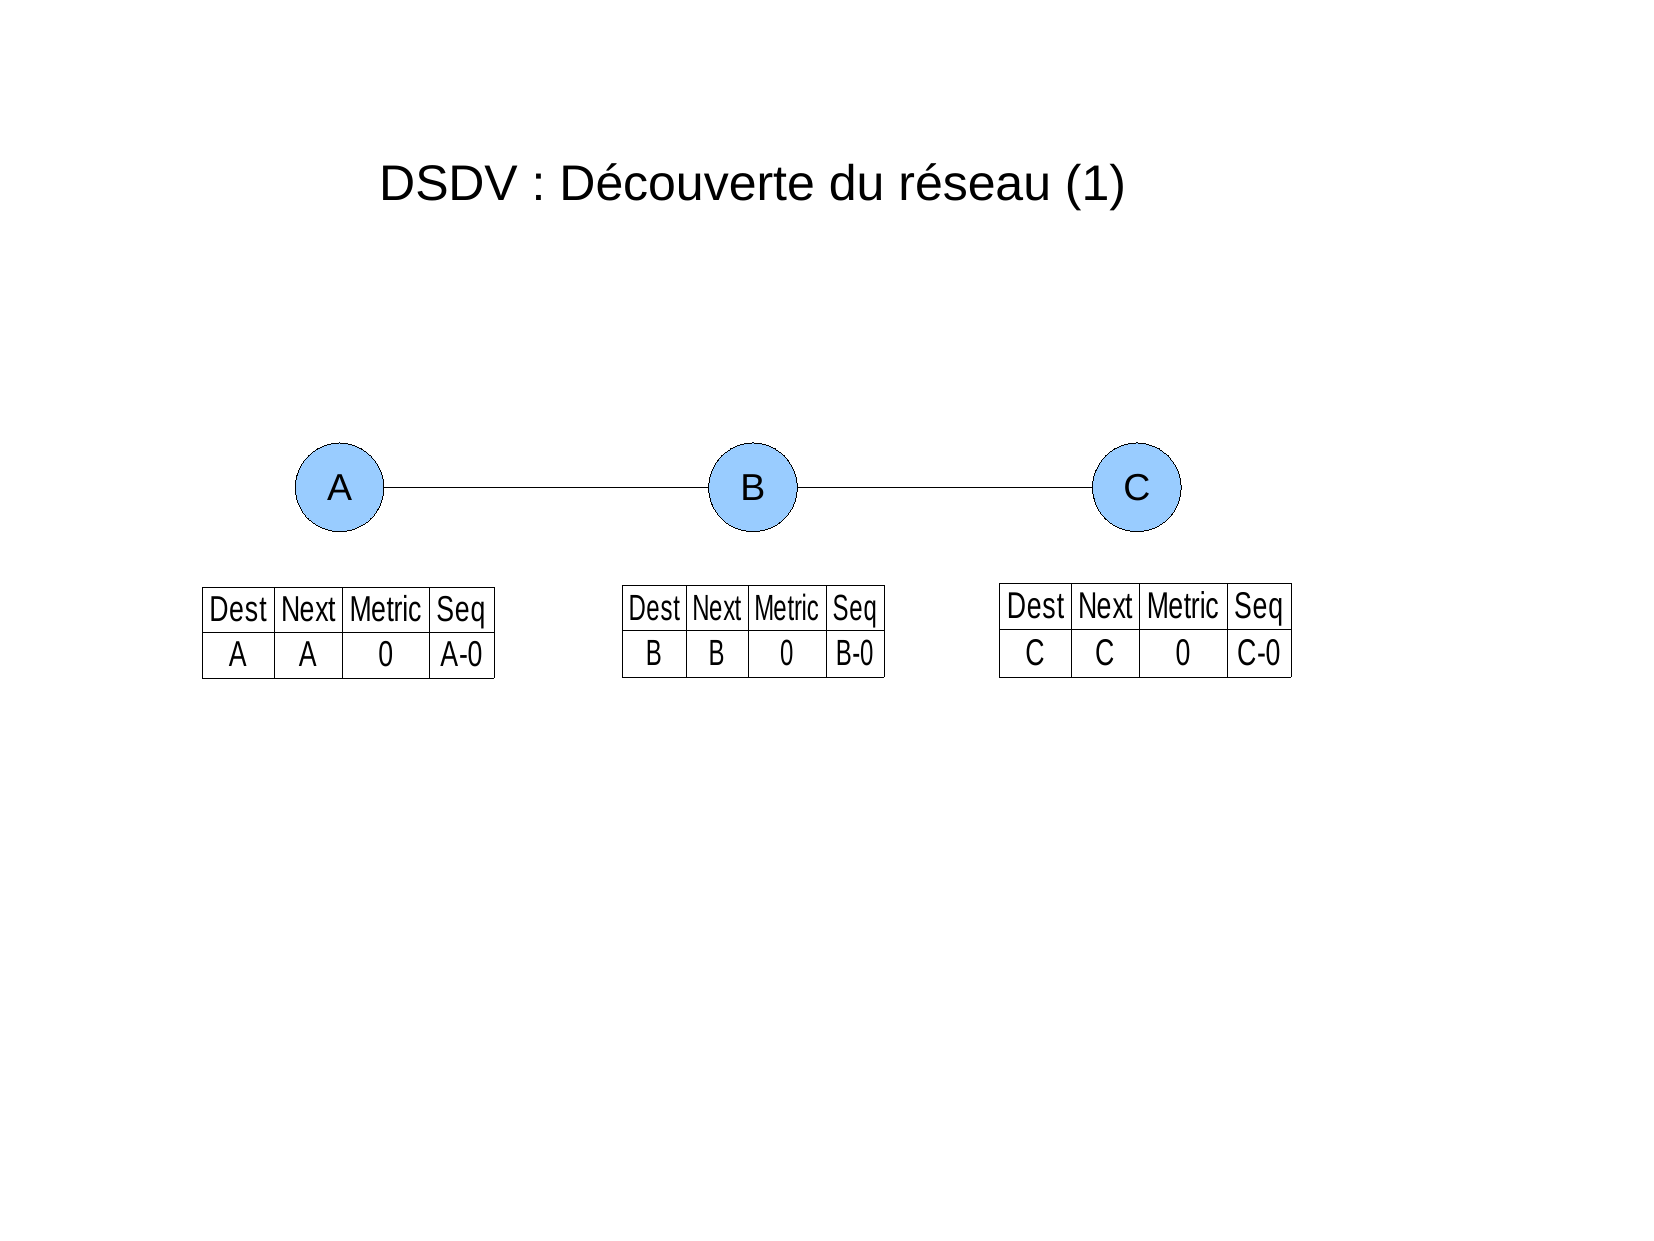

DSDV : Découverte du réseau (1)
A
B
C